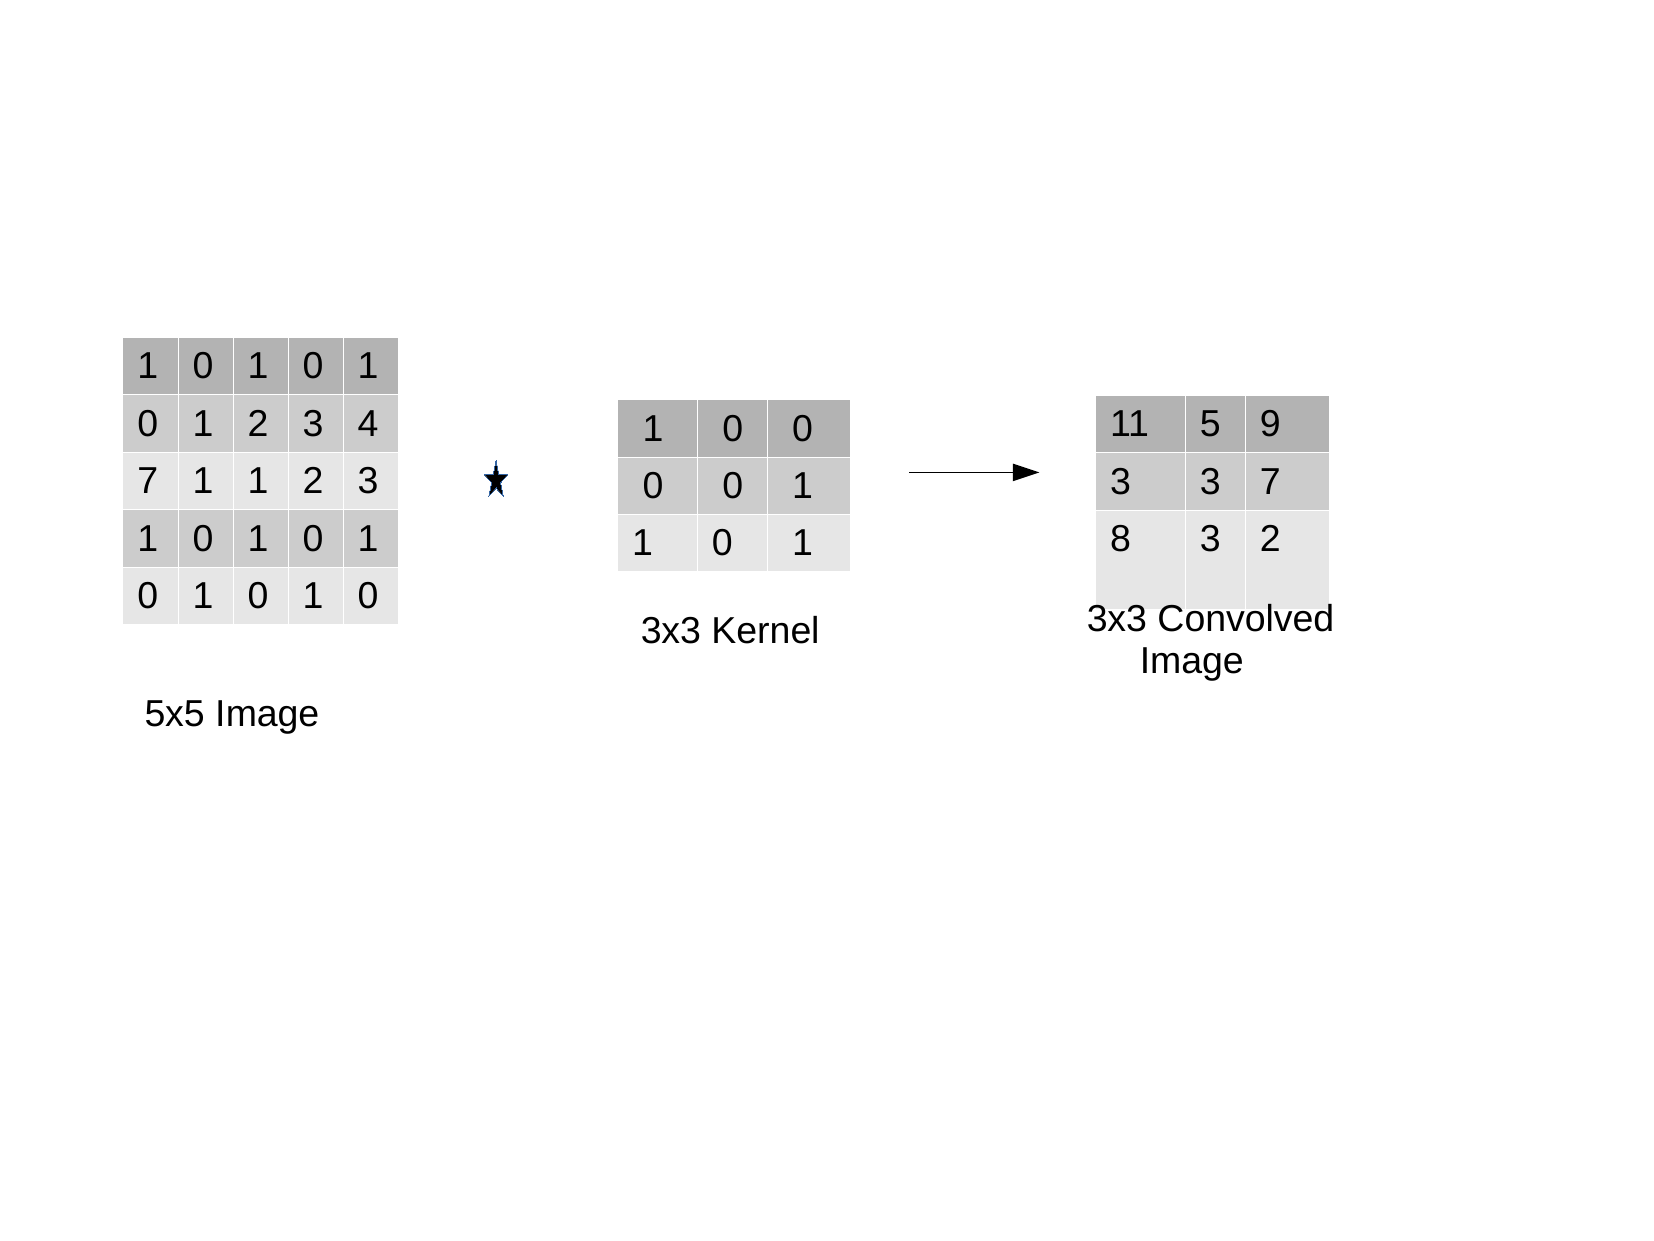

| 1 | 0 | 1 | 0 | 1 |
| --- | --- | --- | --- | --- |
| 0 | 1 | 2 | 3 | 4 |
| 7 | 1 | 1 | 2 | 3 |
| 1 | 0 | 1 | 0 | 1 |
| 0 | 1 | 0 | 1 | 0 |
| 11 | 5 | 9 |
| --- | --- | --- |
| 3 | 3 | 7 |
| 8 | 3 | 2 |
| 1 | 0 | 0 |
| --- | --- | --- |
| 0 | 0 | 1 |
| 1 | 0 | 1 |
 3x3 Convolved 	Image
3x3 Kernel
5x5 Image